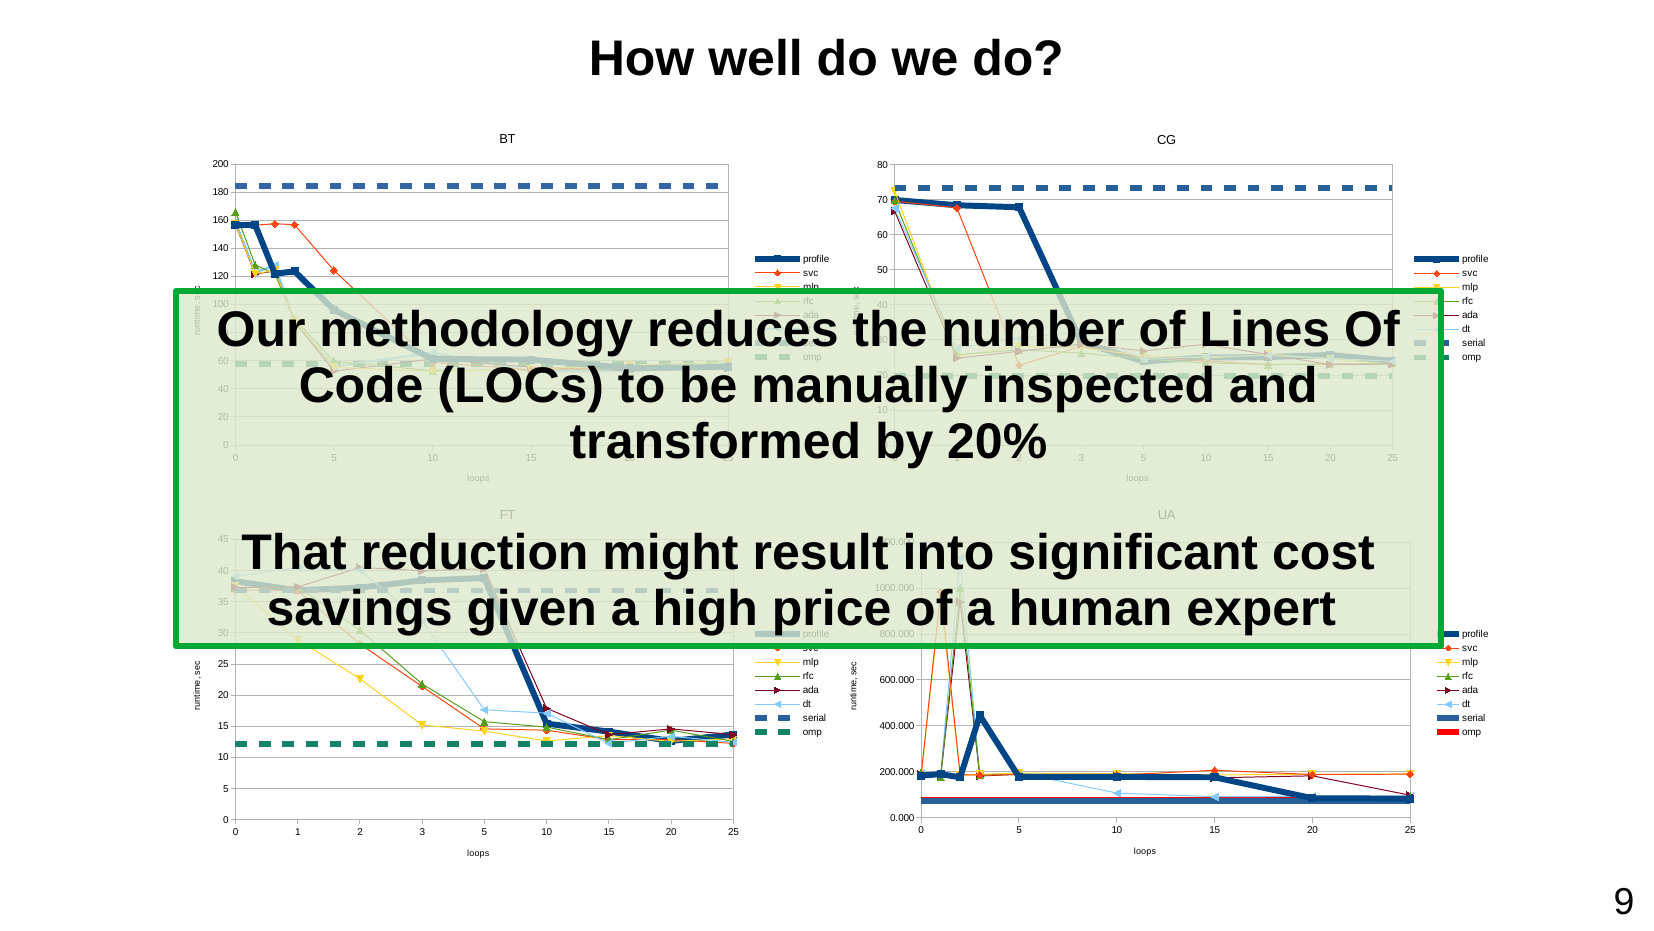

How well do we do?
Our methodology reduces the number of Lines Of Code (LOCs) to be manually inspected and transformed by 20%
That reduction might result into significant cost savings given a high price of a human expert
9